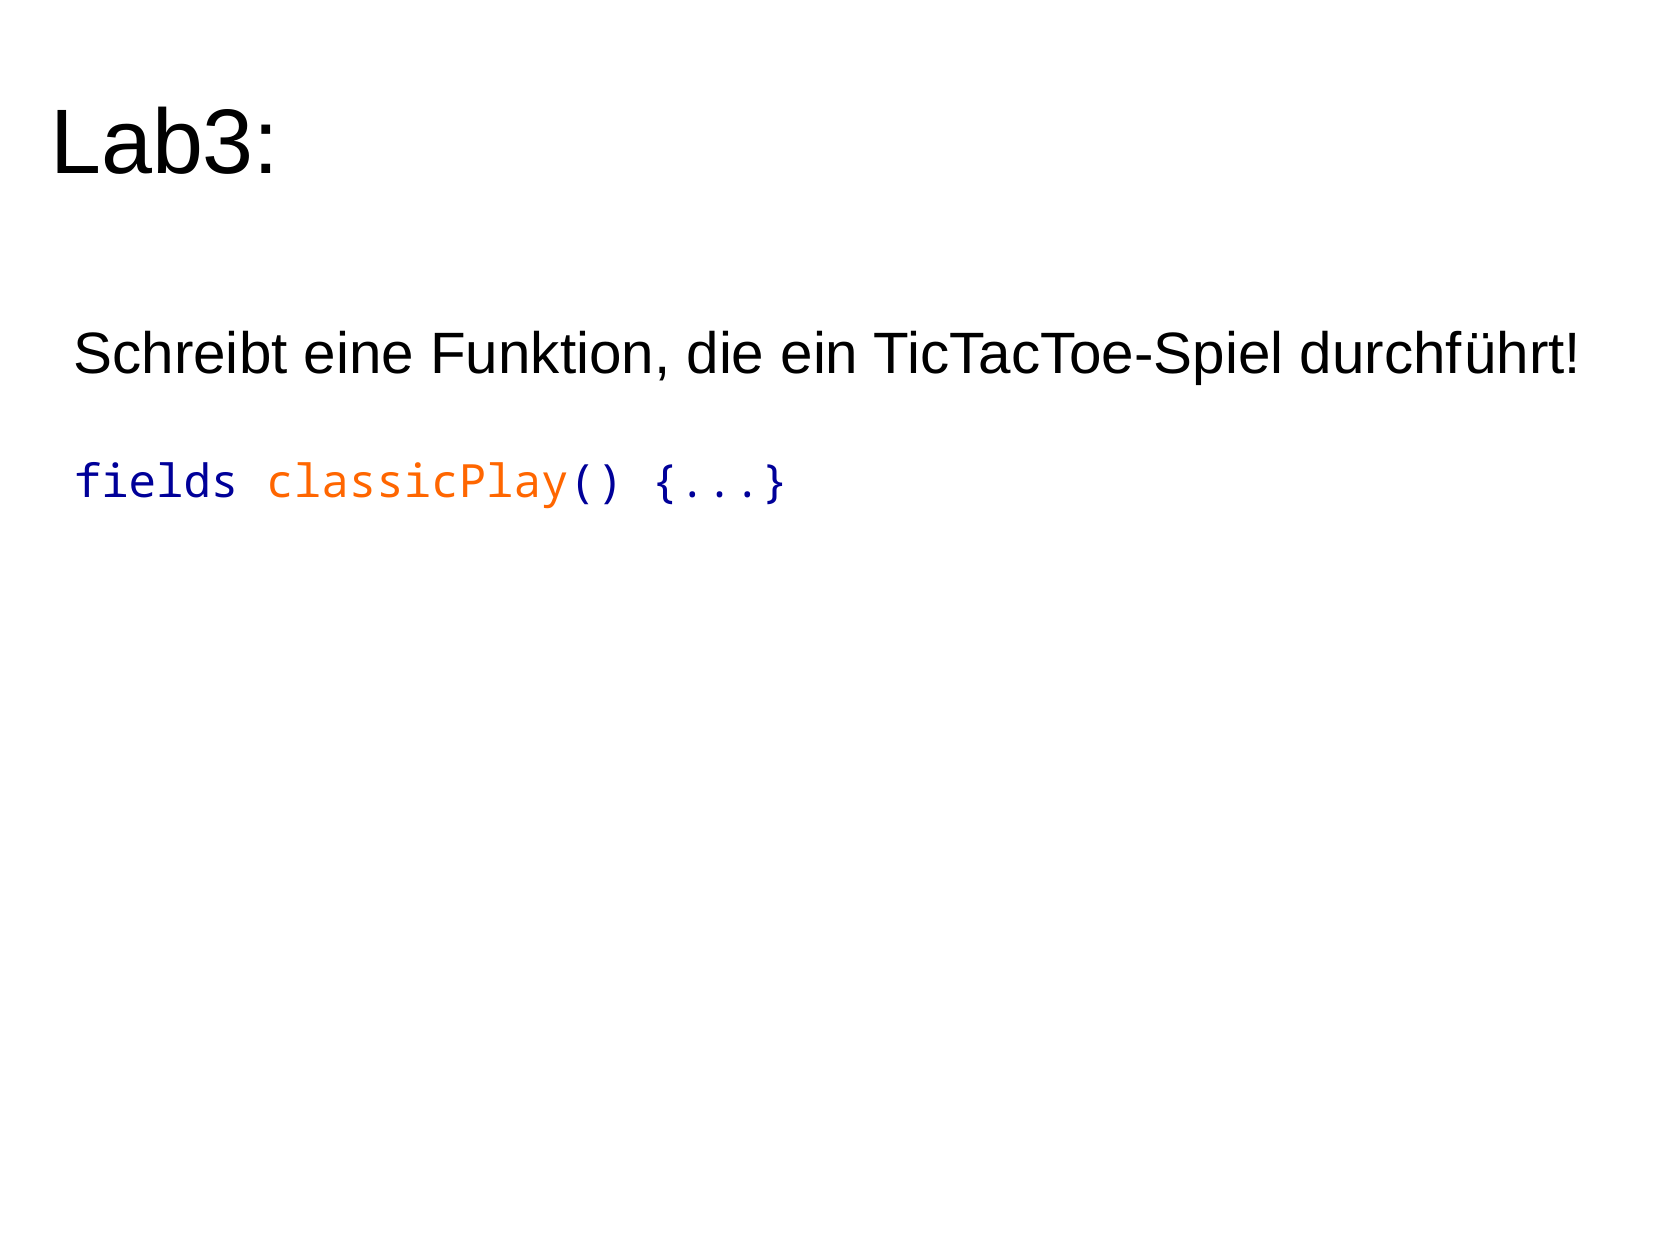

Lab3:
Schreibt eine Funktion, die ein TicTacToe-Spiel durchführt!
fields classicPlay() {...}